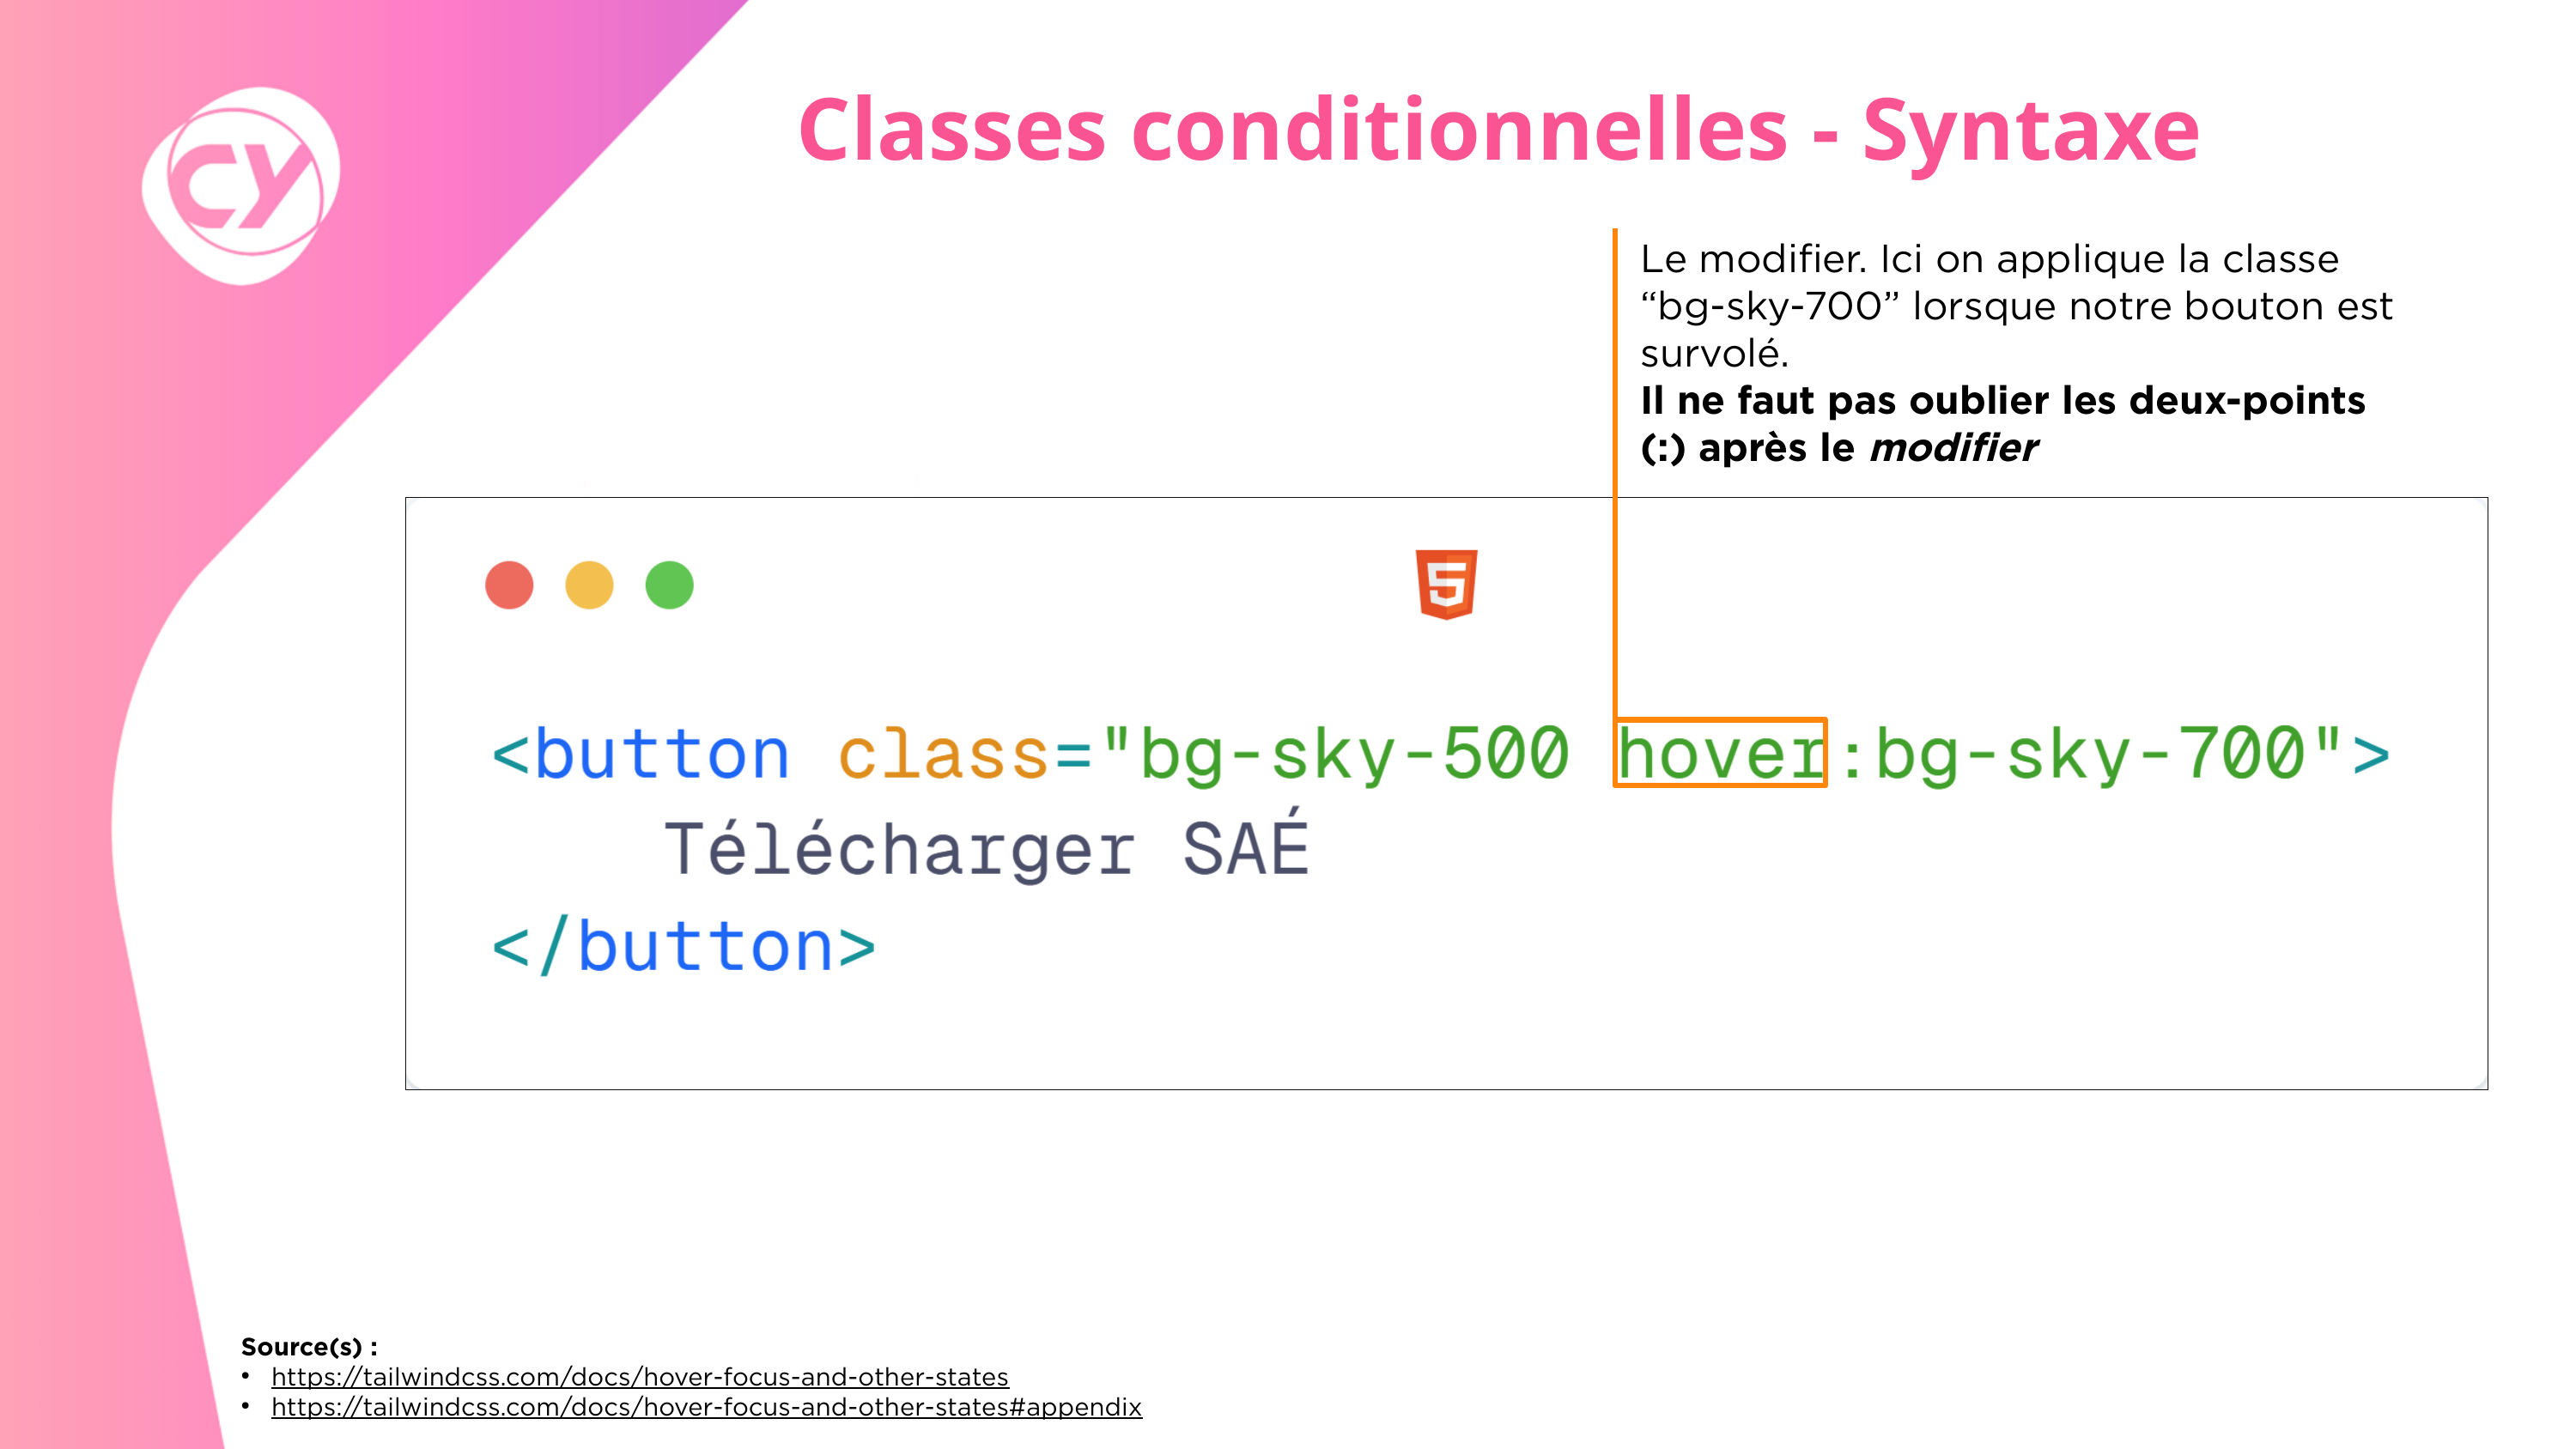

Classes conditionnelles - Syntaxe
Le modifier. Ici on applique la classe “bg-sky-700” lorsque notre bouton est survolé.
Il ne faut pas oublier les deux-points (:) après le modifier
Source(s) :
https://tailwindcss.com/docs/hover-focus-and-other-states
https://tailwindcss.com/docs/hover-focus-and-other-states#appendix